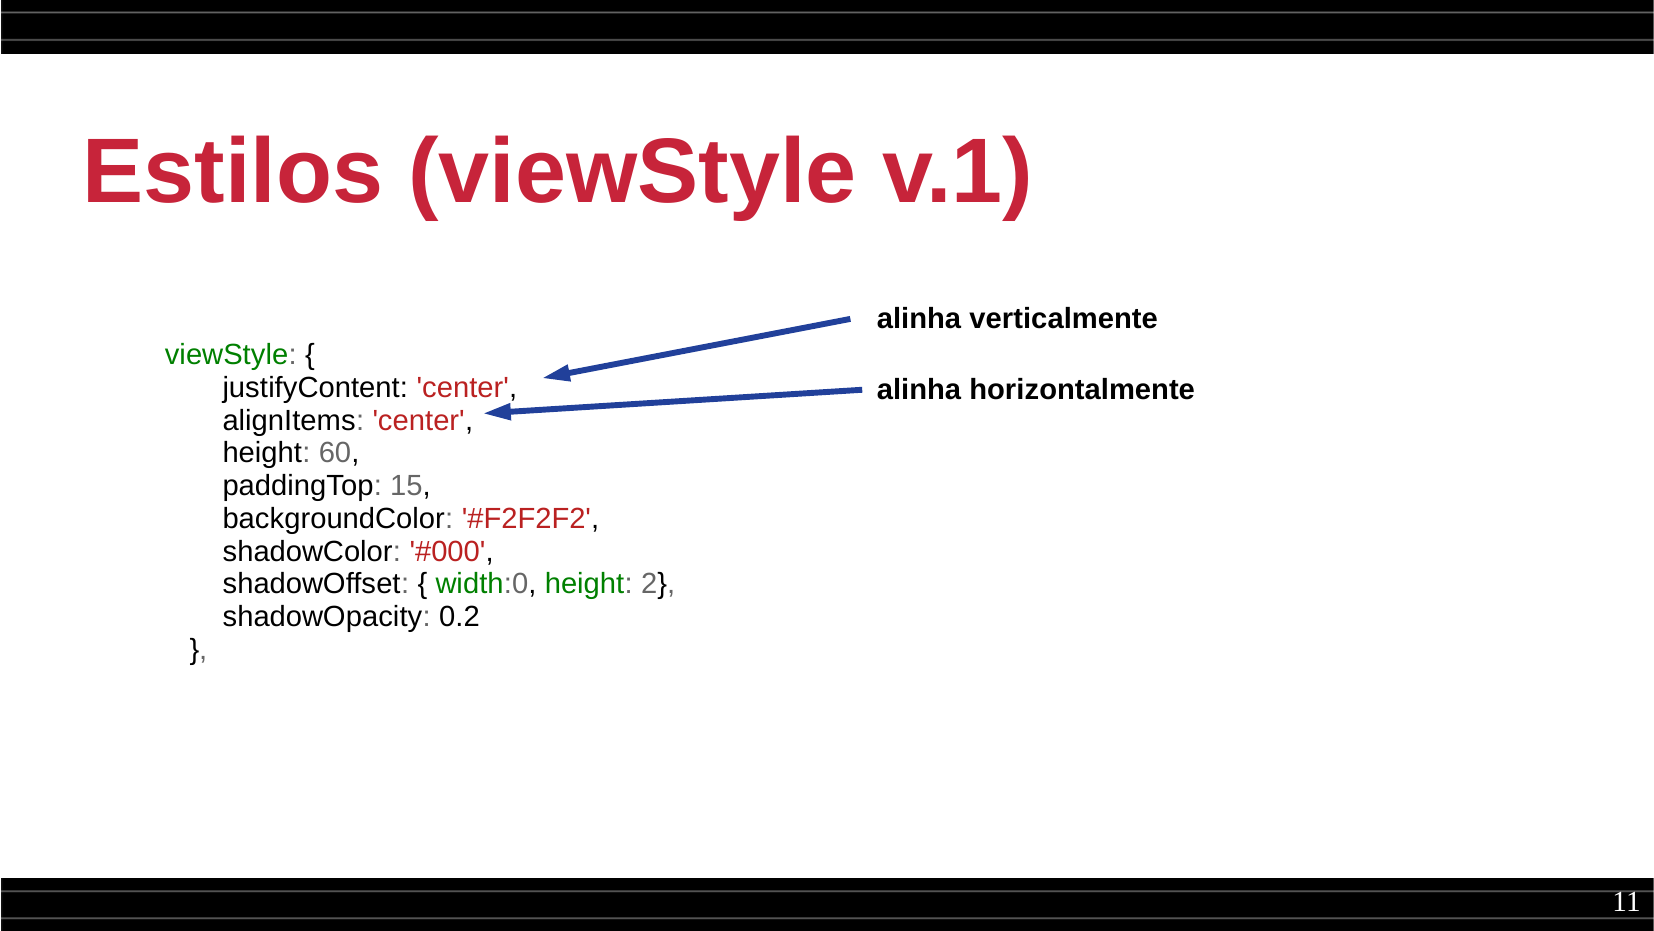

# Estilos (viewStyle v.1)
alinha verticalmente
 viewStyle: {
 justifyContent: 'center',
 alignItems: 'center',
 height: 60,
 paddingTop: 15,
 backgroundColor: '#F2F2F2',
 shadowColor: '#000',
 shadowOffset: { width:0, height: 2},
 shadowOpacity: 0.2
 },
alinha horizontalmente